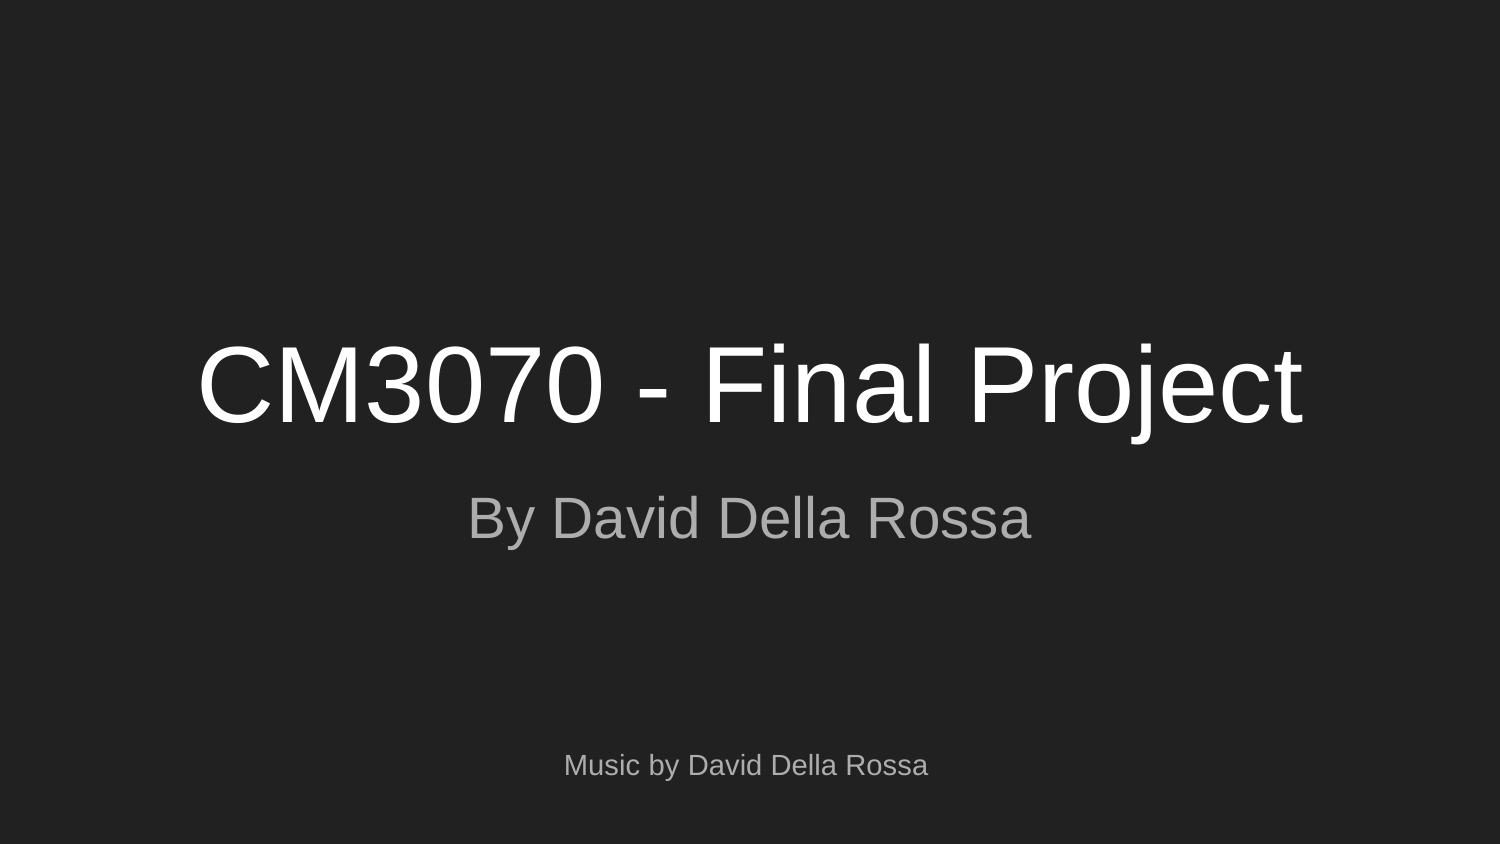

# CM3070 - Final Project
By David Della Rossa
Music by David Della Rossa